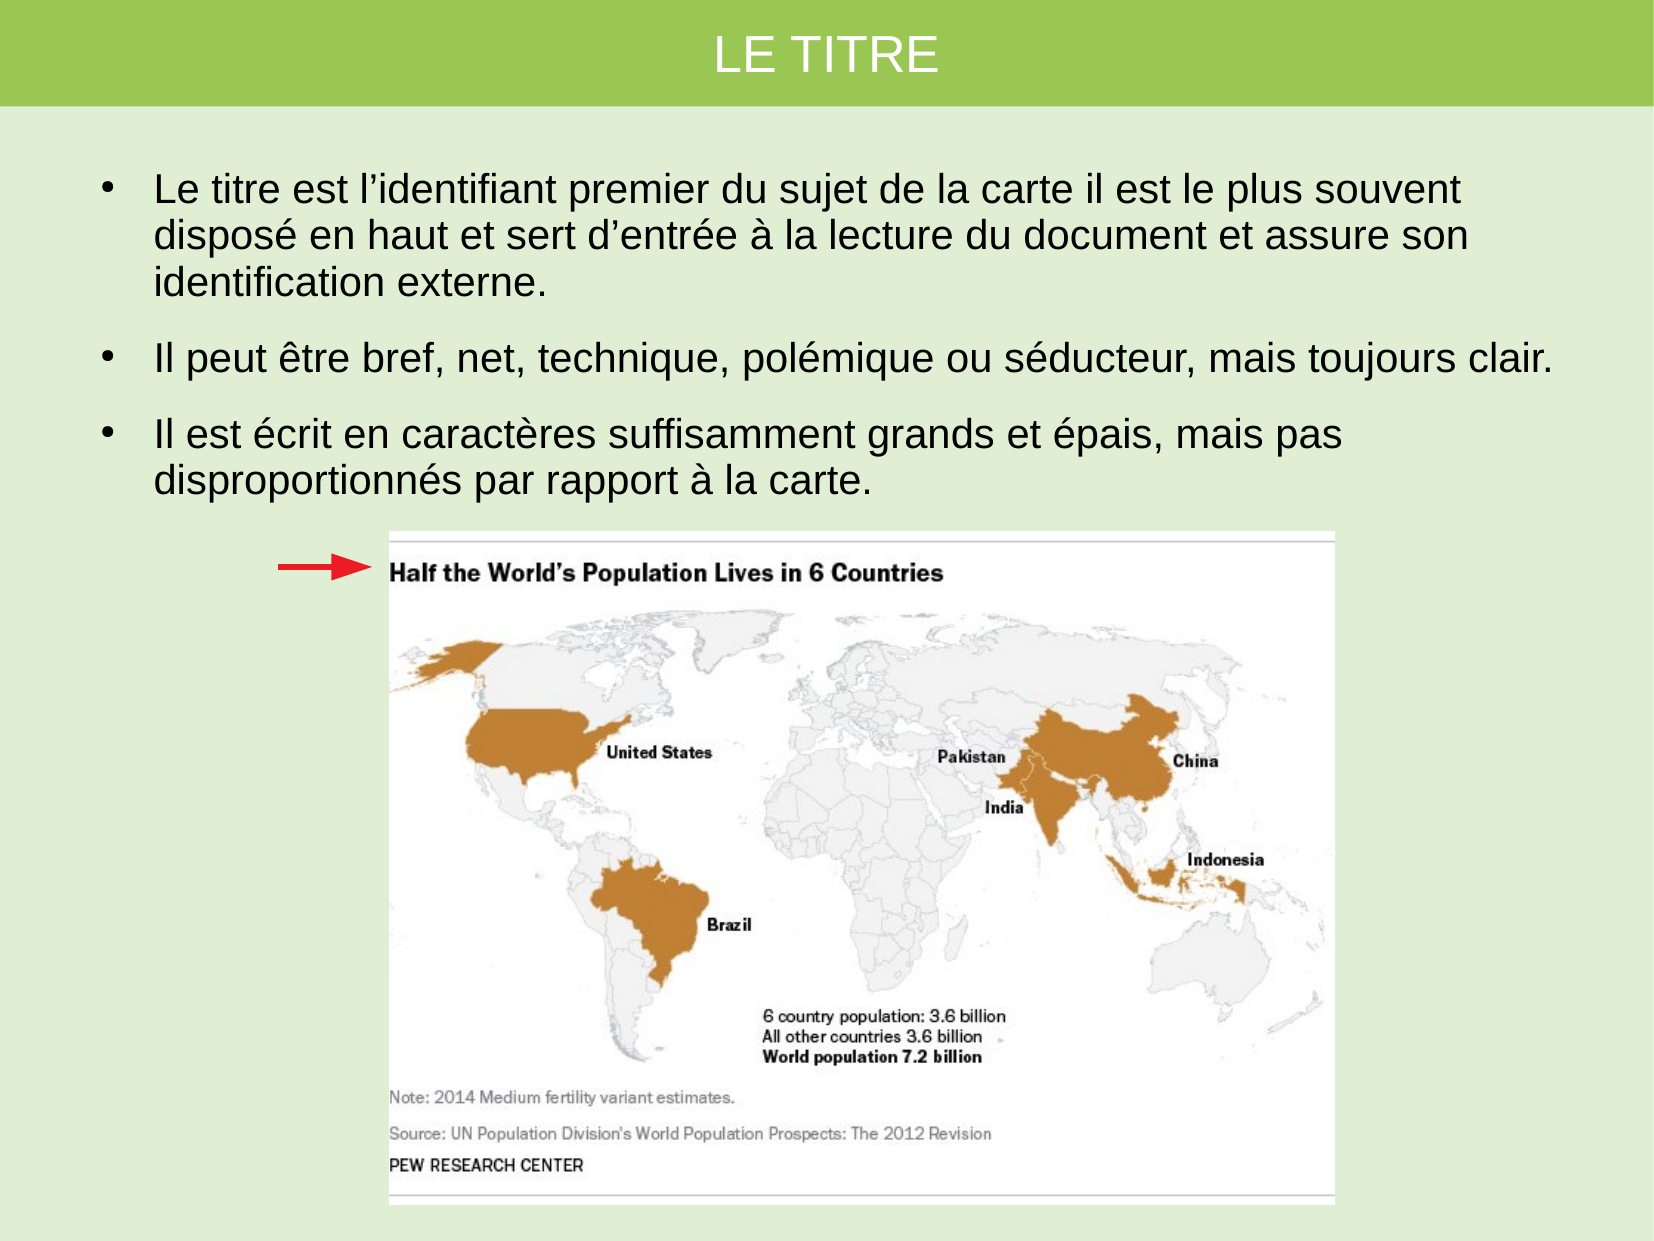

# LE TITRE
Le titre est l’identifiant premier du sujet de la carte il est le plus souvent disposé en haut et sert d’entrée à la lecture du document et assure son identification externe.
Il peut être bref, net, technique, polémique ou séducteur, mais toujours clair.
Il est écrit en caractères suffisamment grands et épais, mais pas disproportionnés par rapport à la carte.